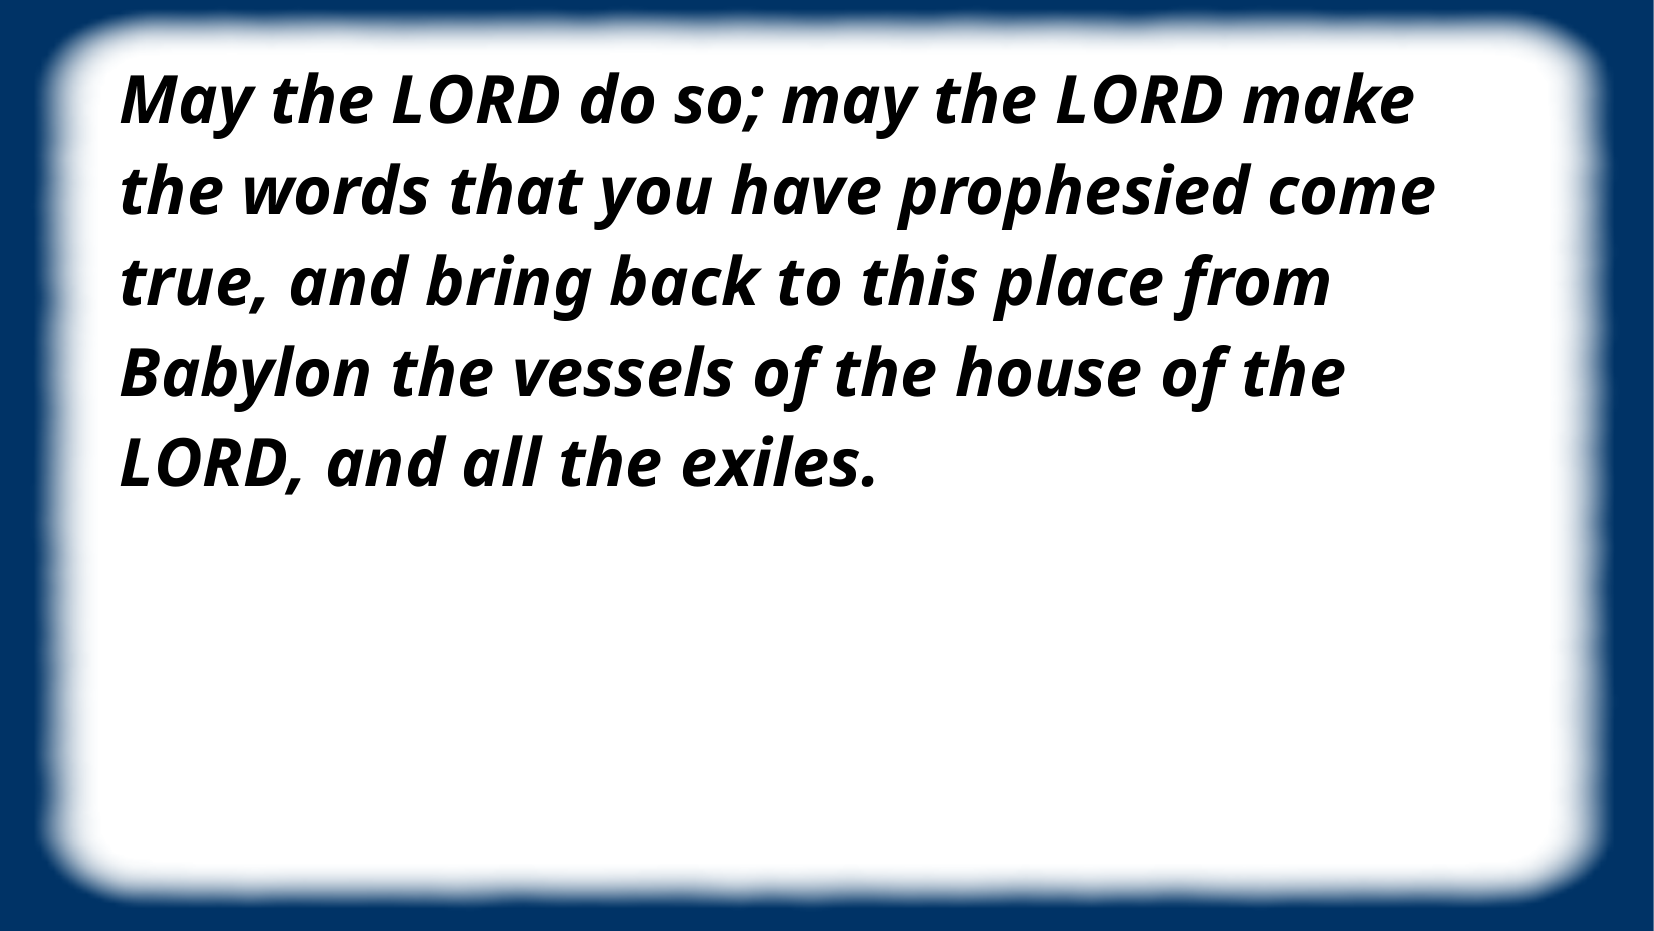

May the LORD do so; may the LORD make the words that you have prophesied come true, and bring back to this place from Babylon the vessels of the house of the LORD, and all the exiles.